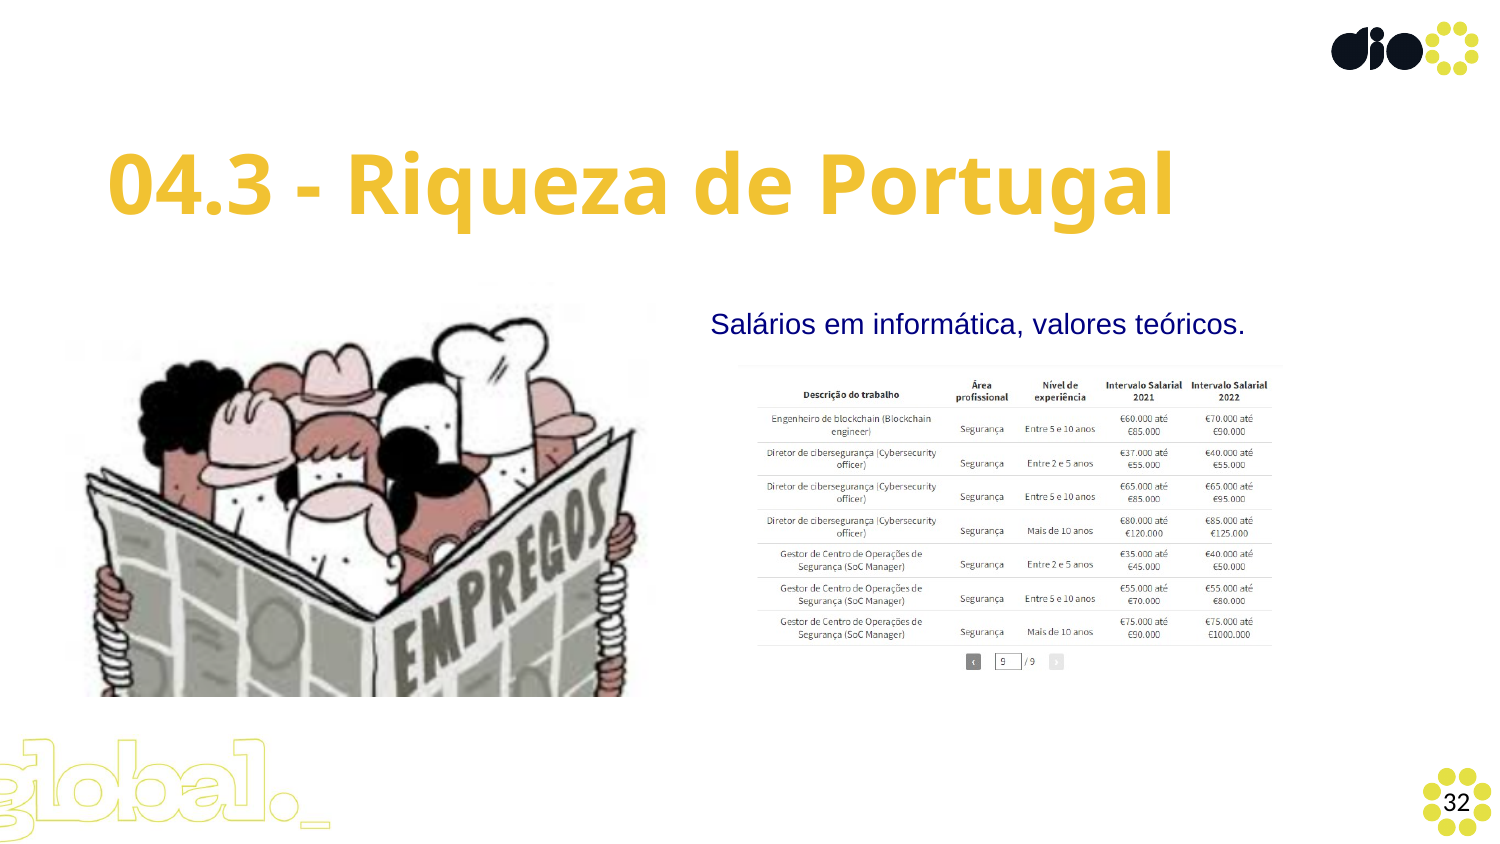

04.3 - Riqueza de Portugal
Salários em informática, valores teóricos.